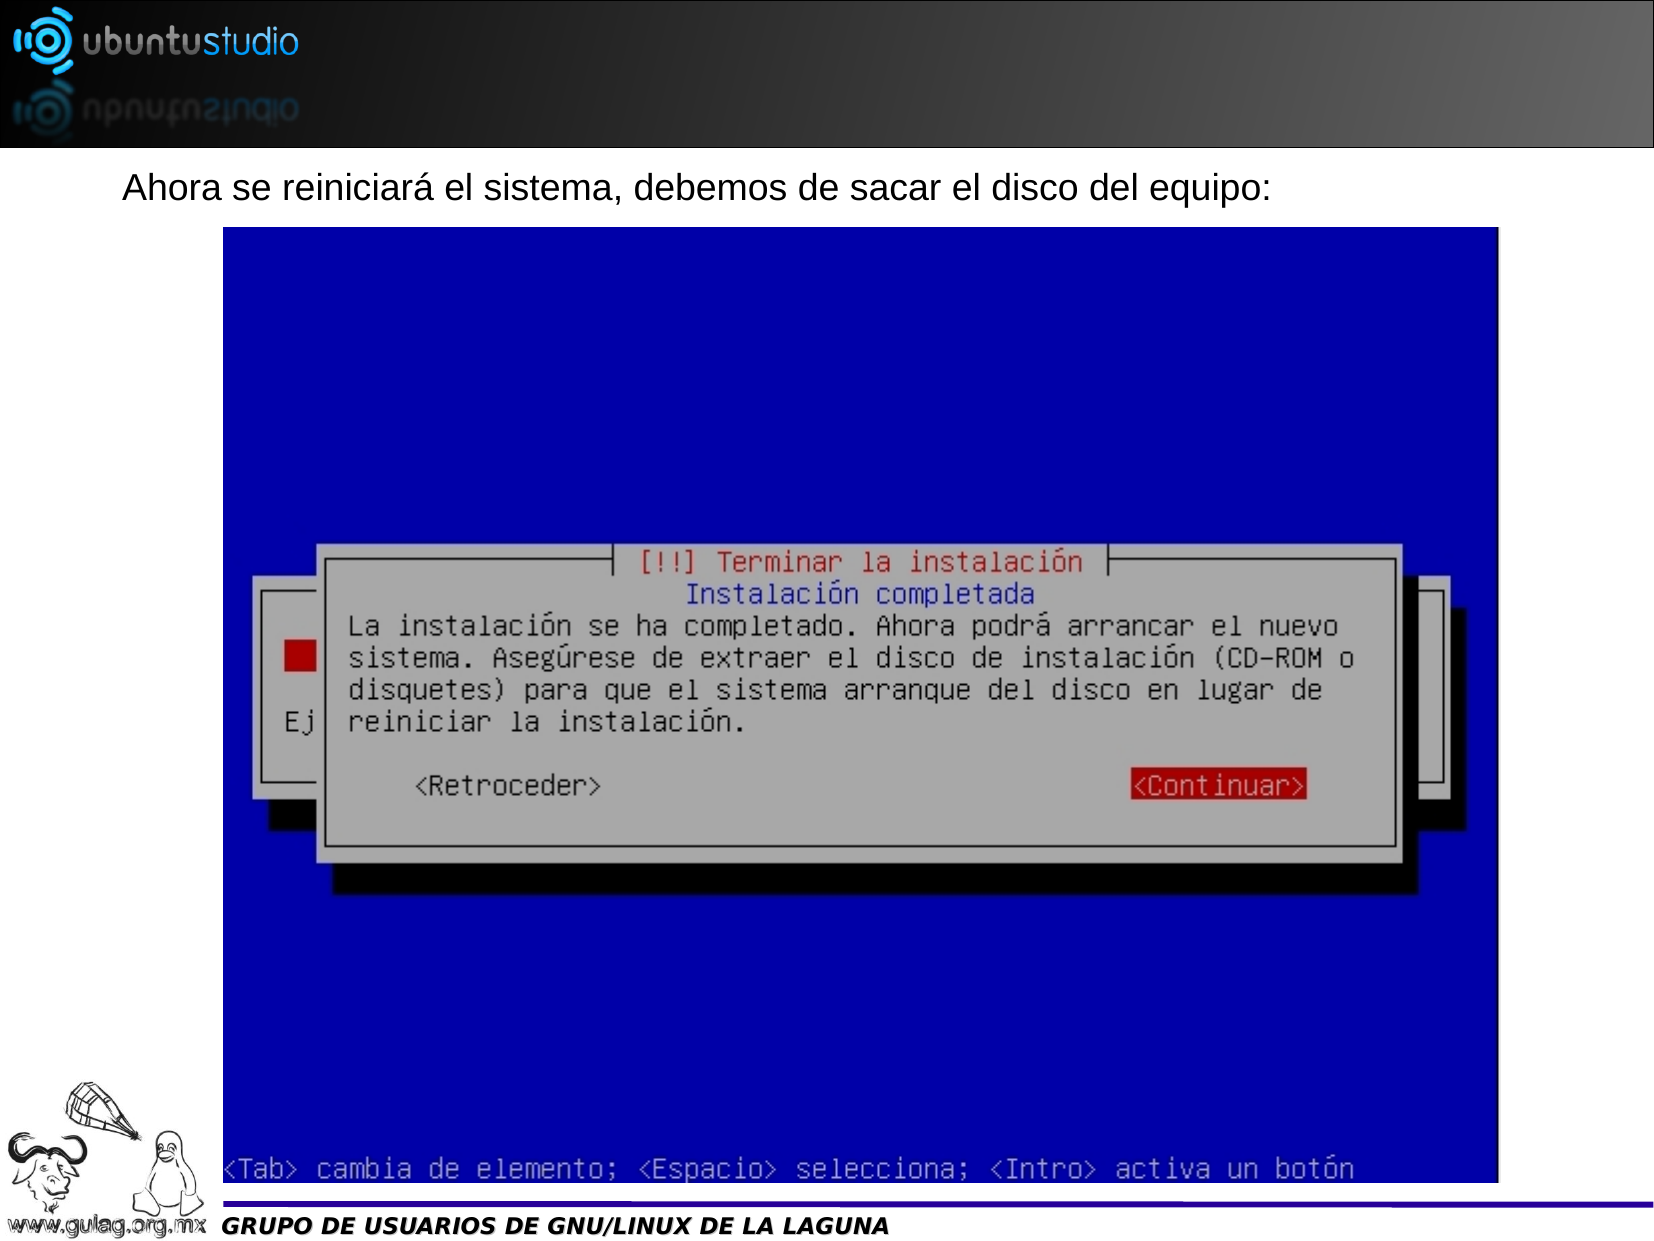

GRUPO DE USUARIOS DE GNU/LINUX DE LA LAGUNA
Ahora se reiniciará el sistema, debemos de sacar el disco del equipo: